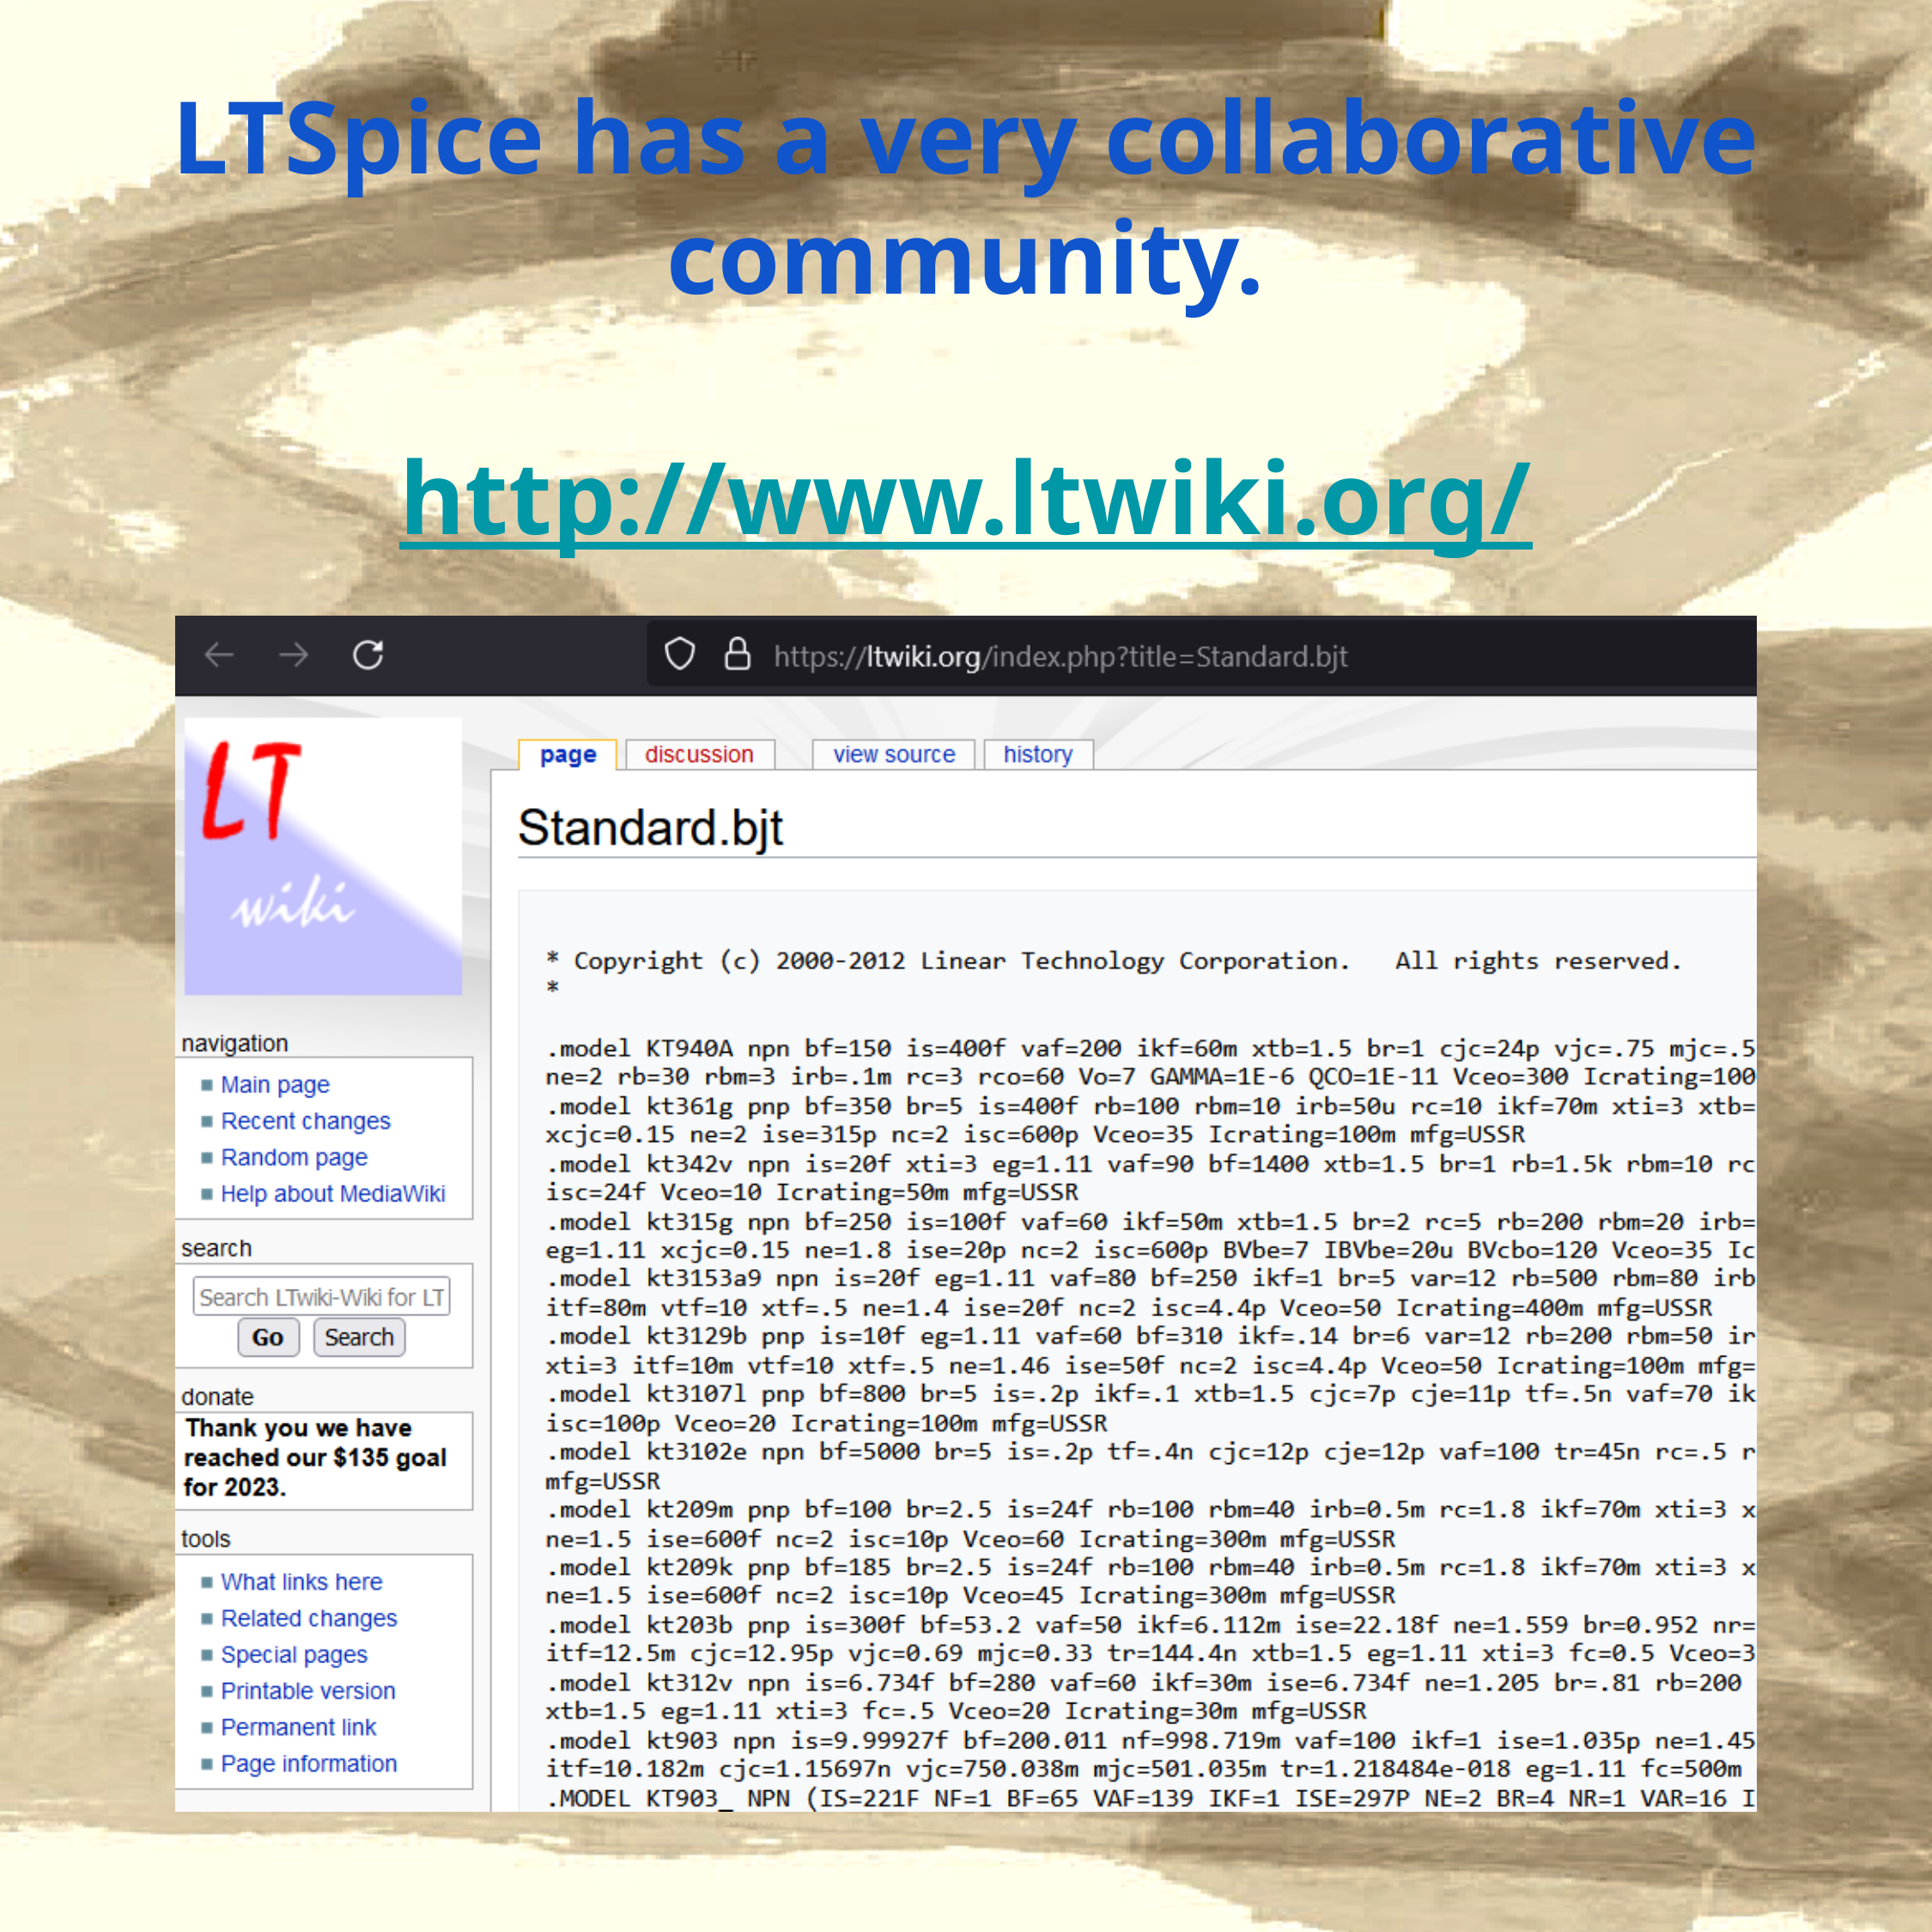

LTSpice has a very collaborative community.
http://www.ltwiki.org/